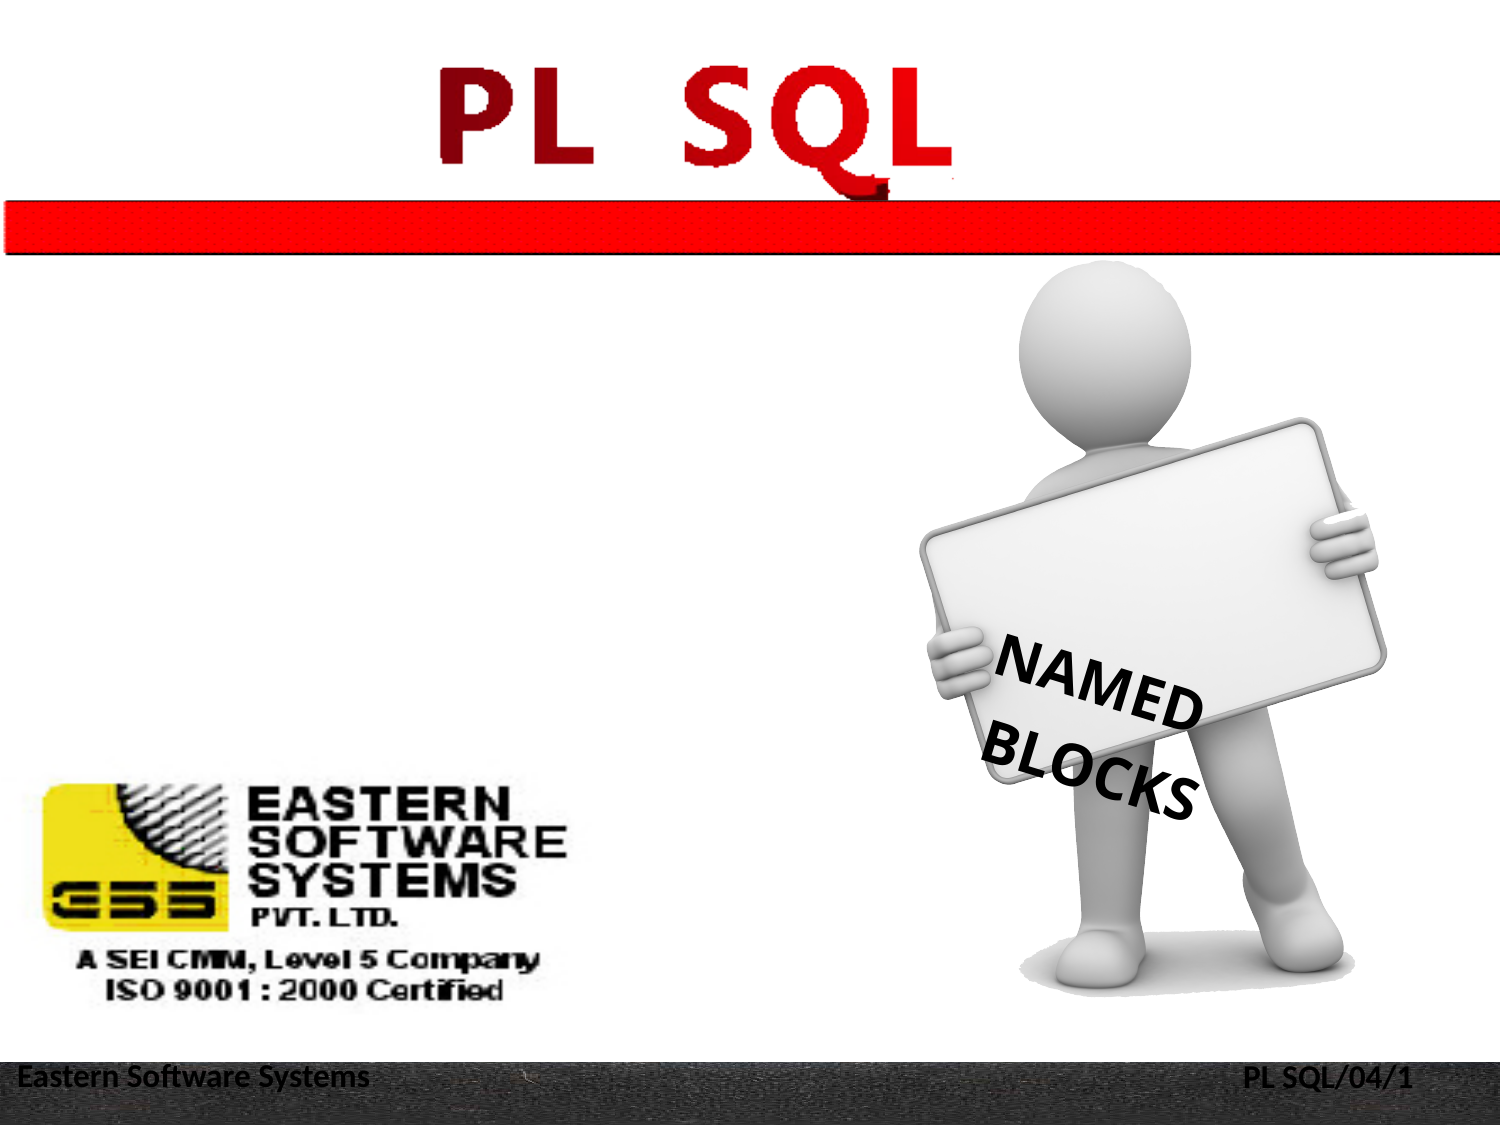

NAMED
 BLOCKS
Eastern Software Systems
				 PL SQL/04/1